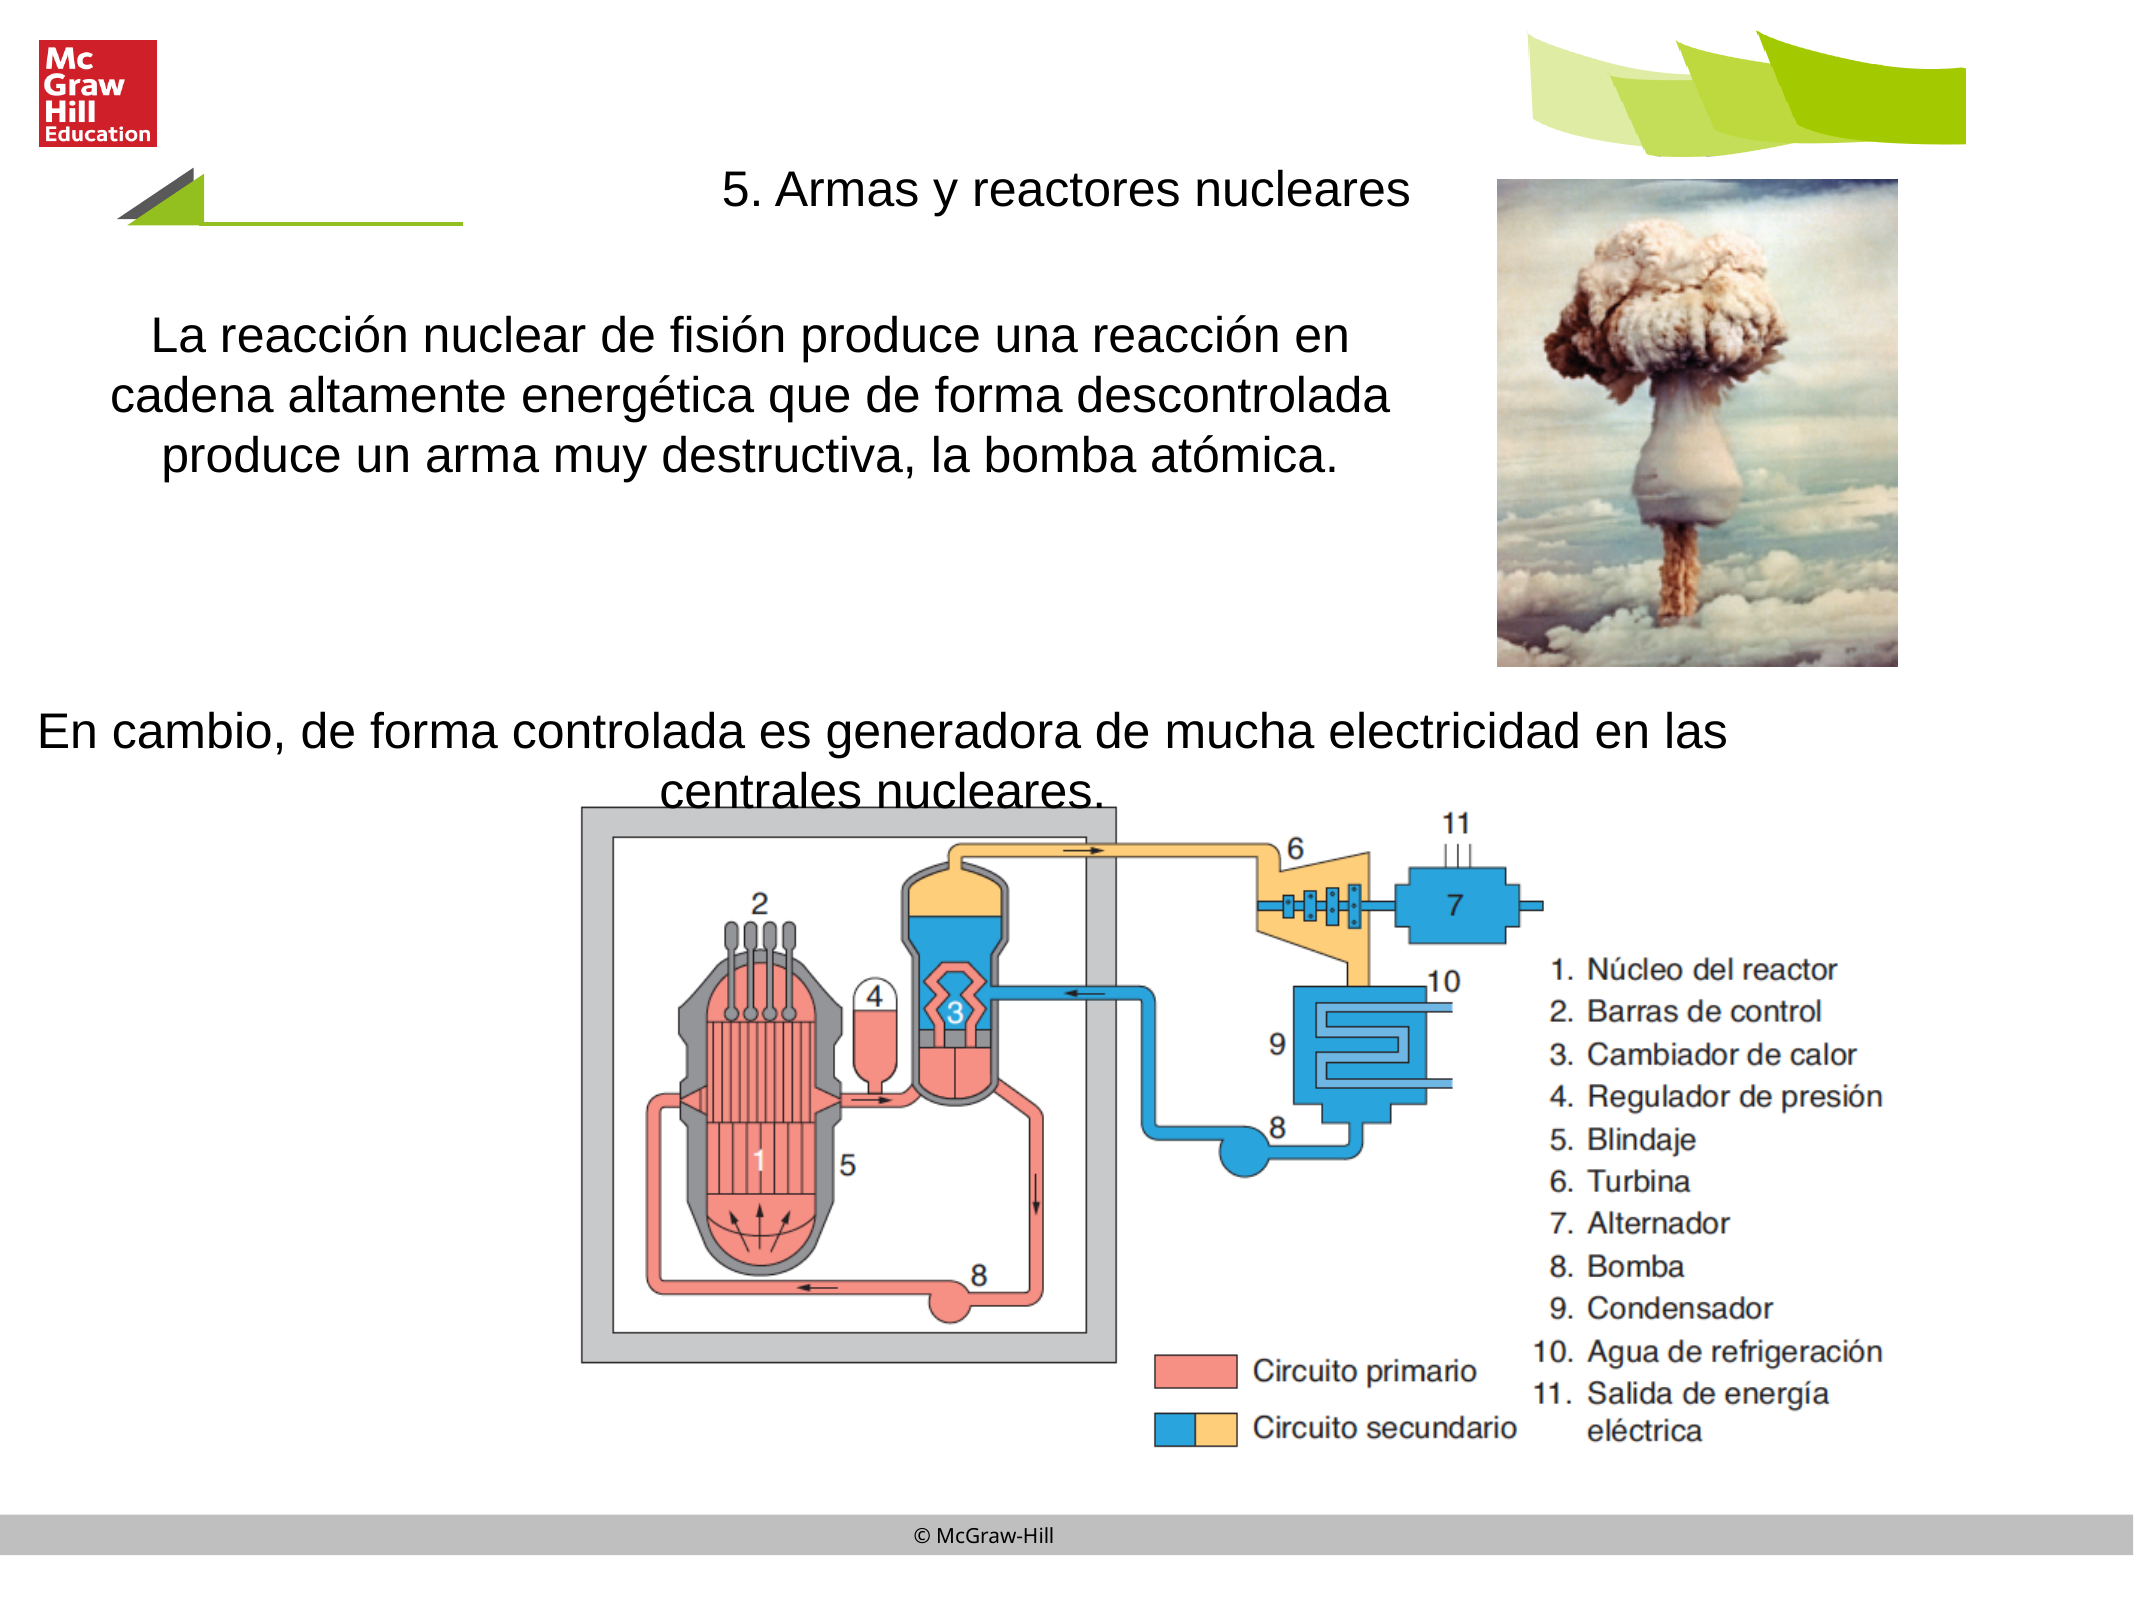

5. Armas y reactores nucleares
La reacción nuclear de fisión produce una reacción en cadena altamente energética que de forma descontrolada produce un arma muy destructiva, la bomba atómica.
En cambio, de forma controlada es generadora de mucha electricidad en las centrales nucleares.
© McGraw-Hill